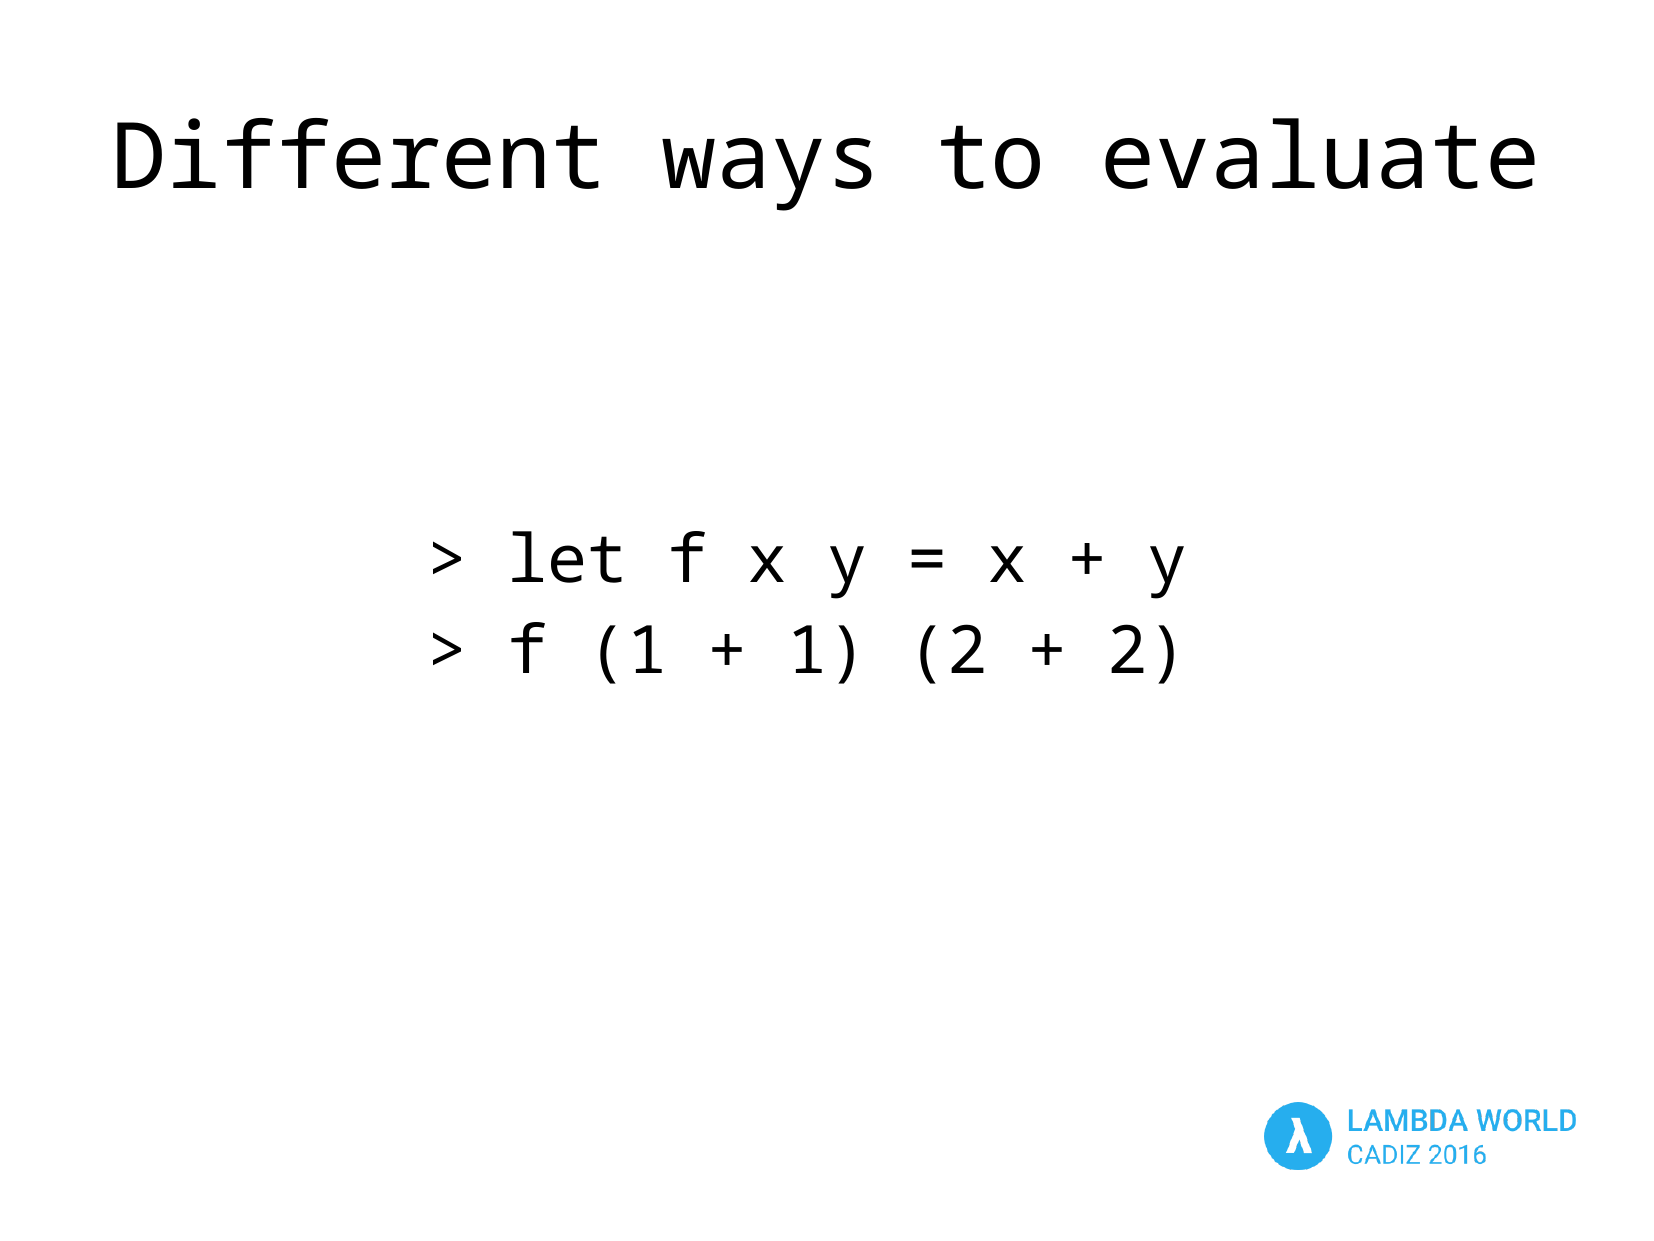

Different ways to evaluate
# > let f x y = x + y
> f (1 + 1) (2 + 2)